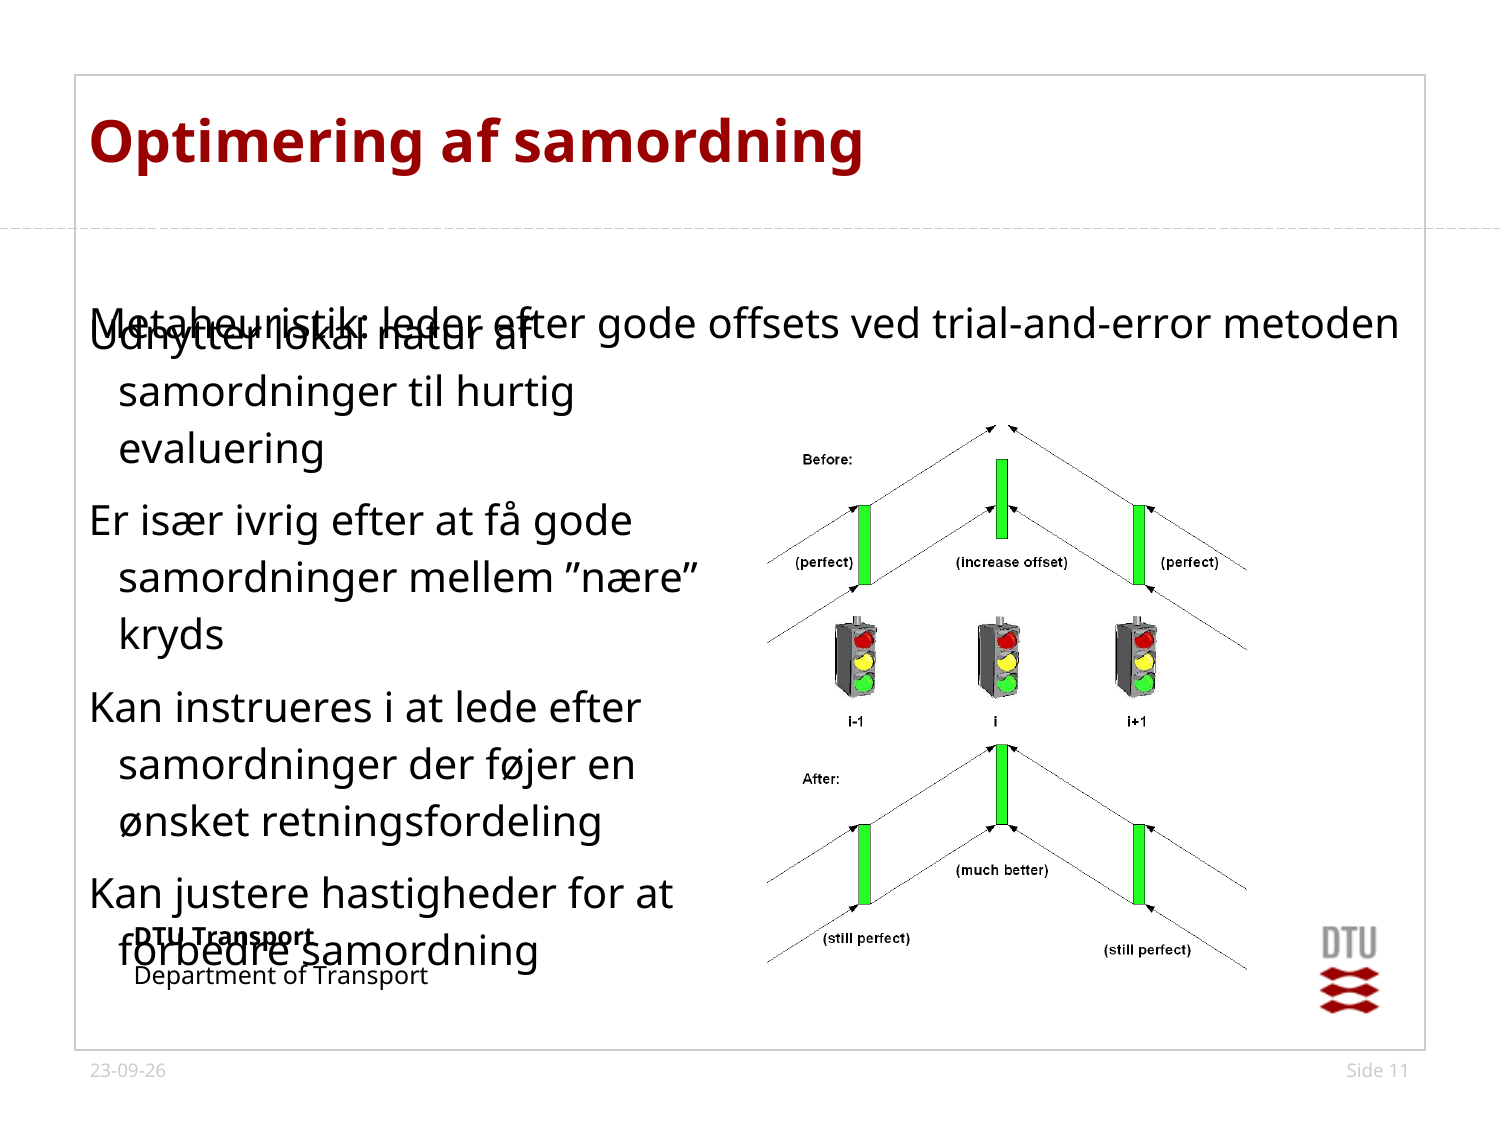

# Optimering af samordning
Metaheuristik: leder efter gode offsets ved trial-and-error metoden
Udnytter lokal natur af samordninger til hurtig evaluering
Er især ivrig efter at få gode samordninger mellem ”nære” kryds
Kan instrueres i at lede efter samordninger der føjer en ønsket retningsfordeling
Kan justere hastigheder for at forbedre samordning